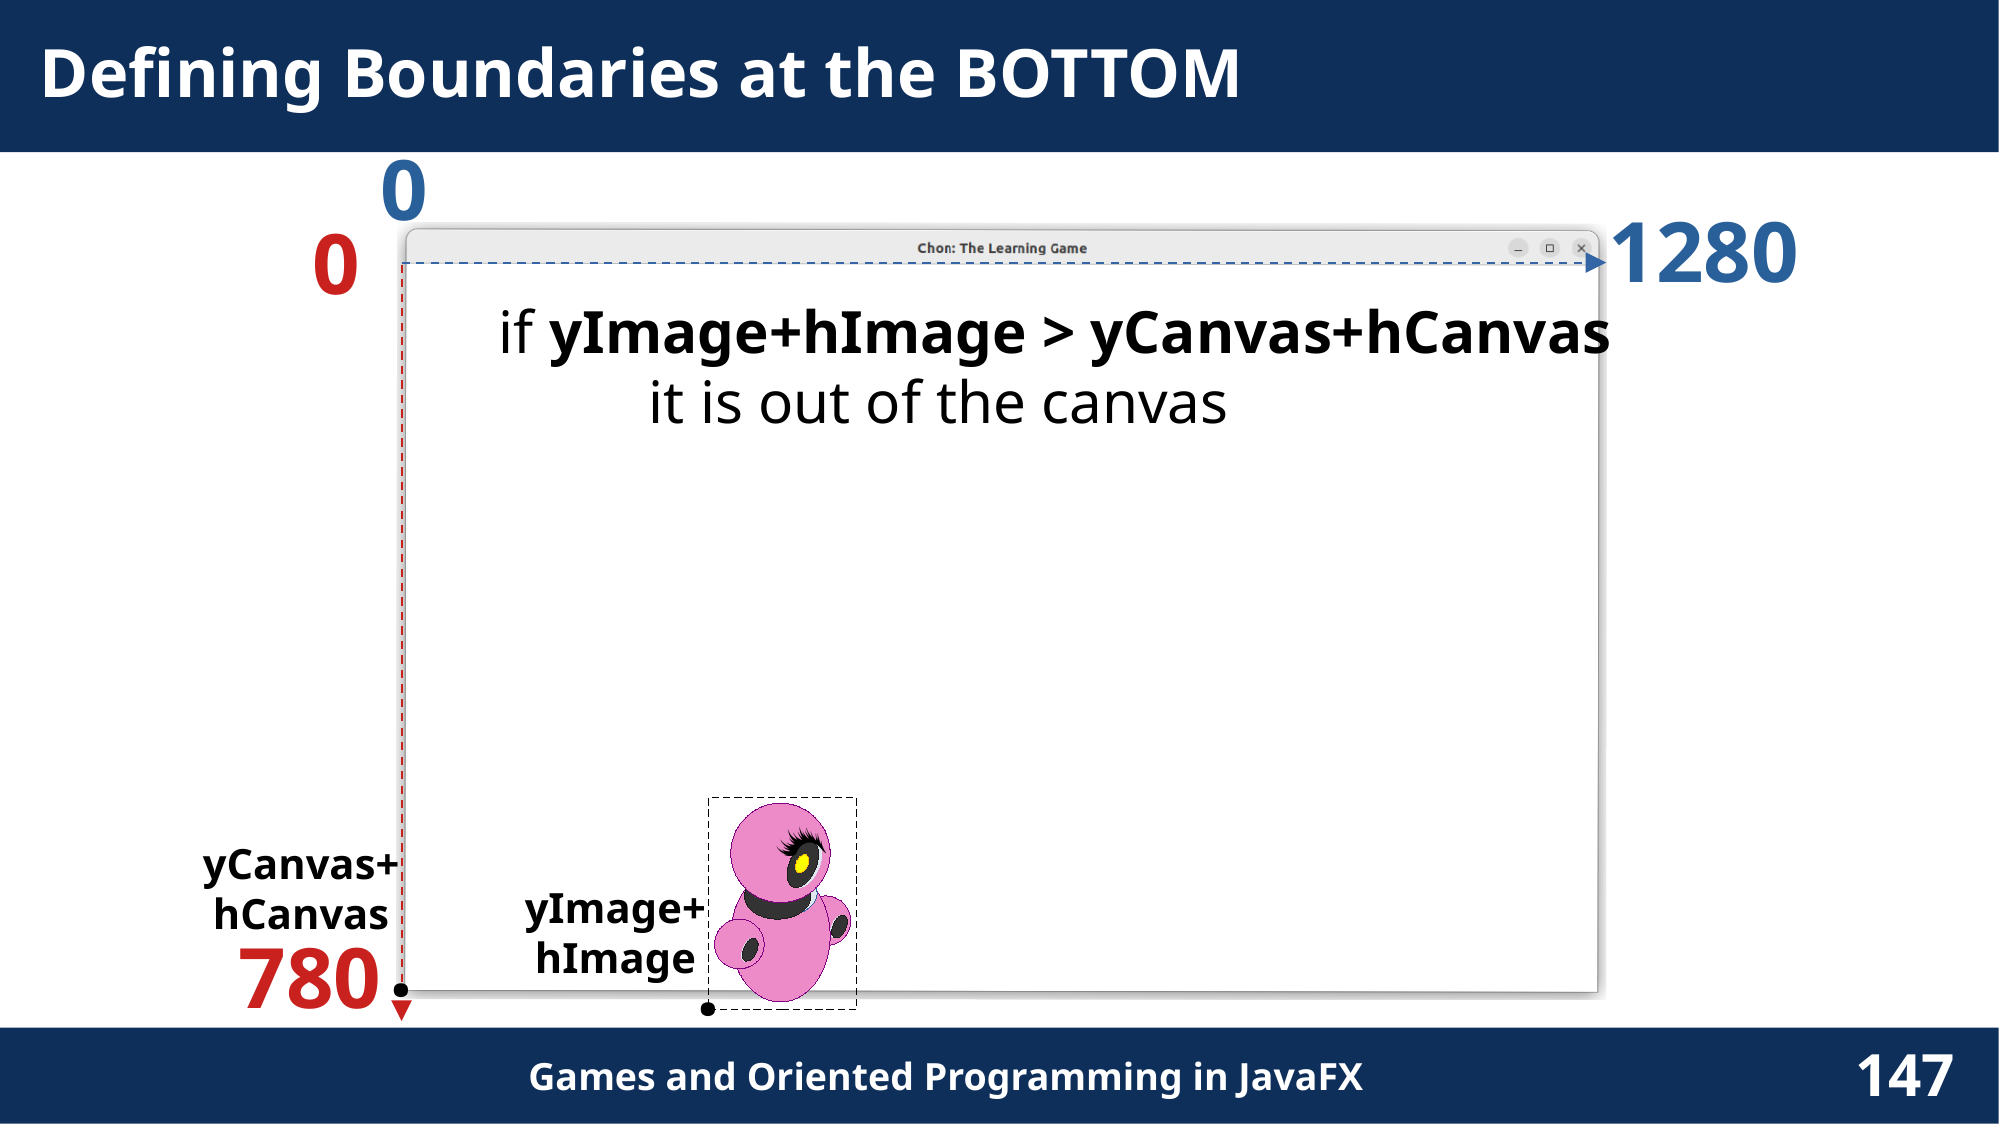

Defining Boundaries at the BOTTOM
0
1280
0
if yImage+hImage > yCanvas+hCanvas
	it is out of the canvas
yCanvas+
hCanvas
yImage+
hImage
.
780
.